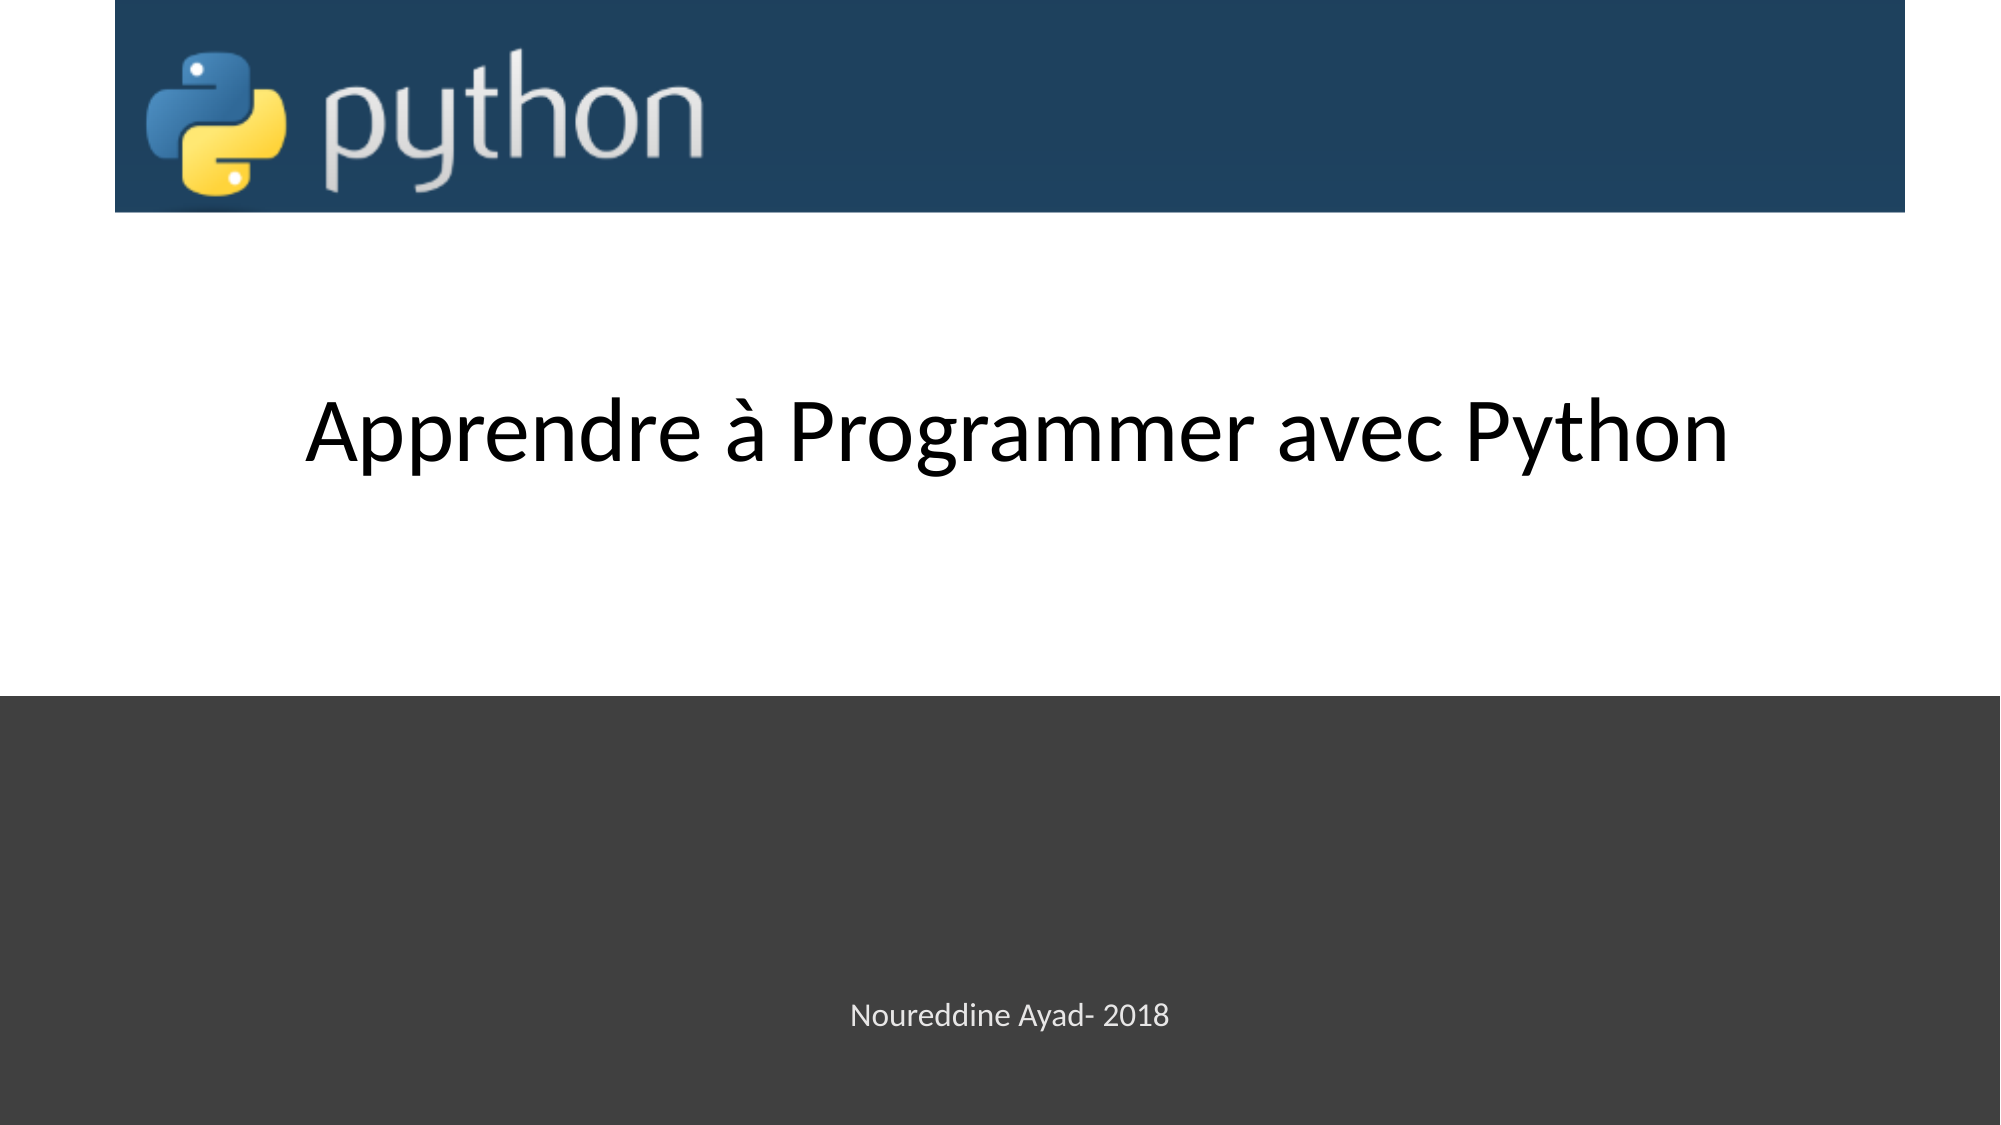

# Apprendre à Programmer avec Python
Noureddine Ayad- 2018